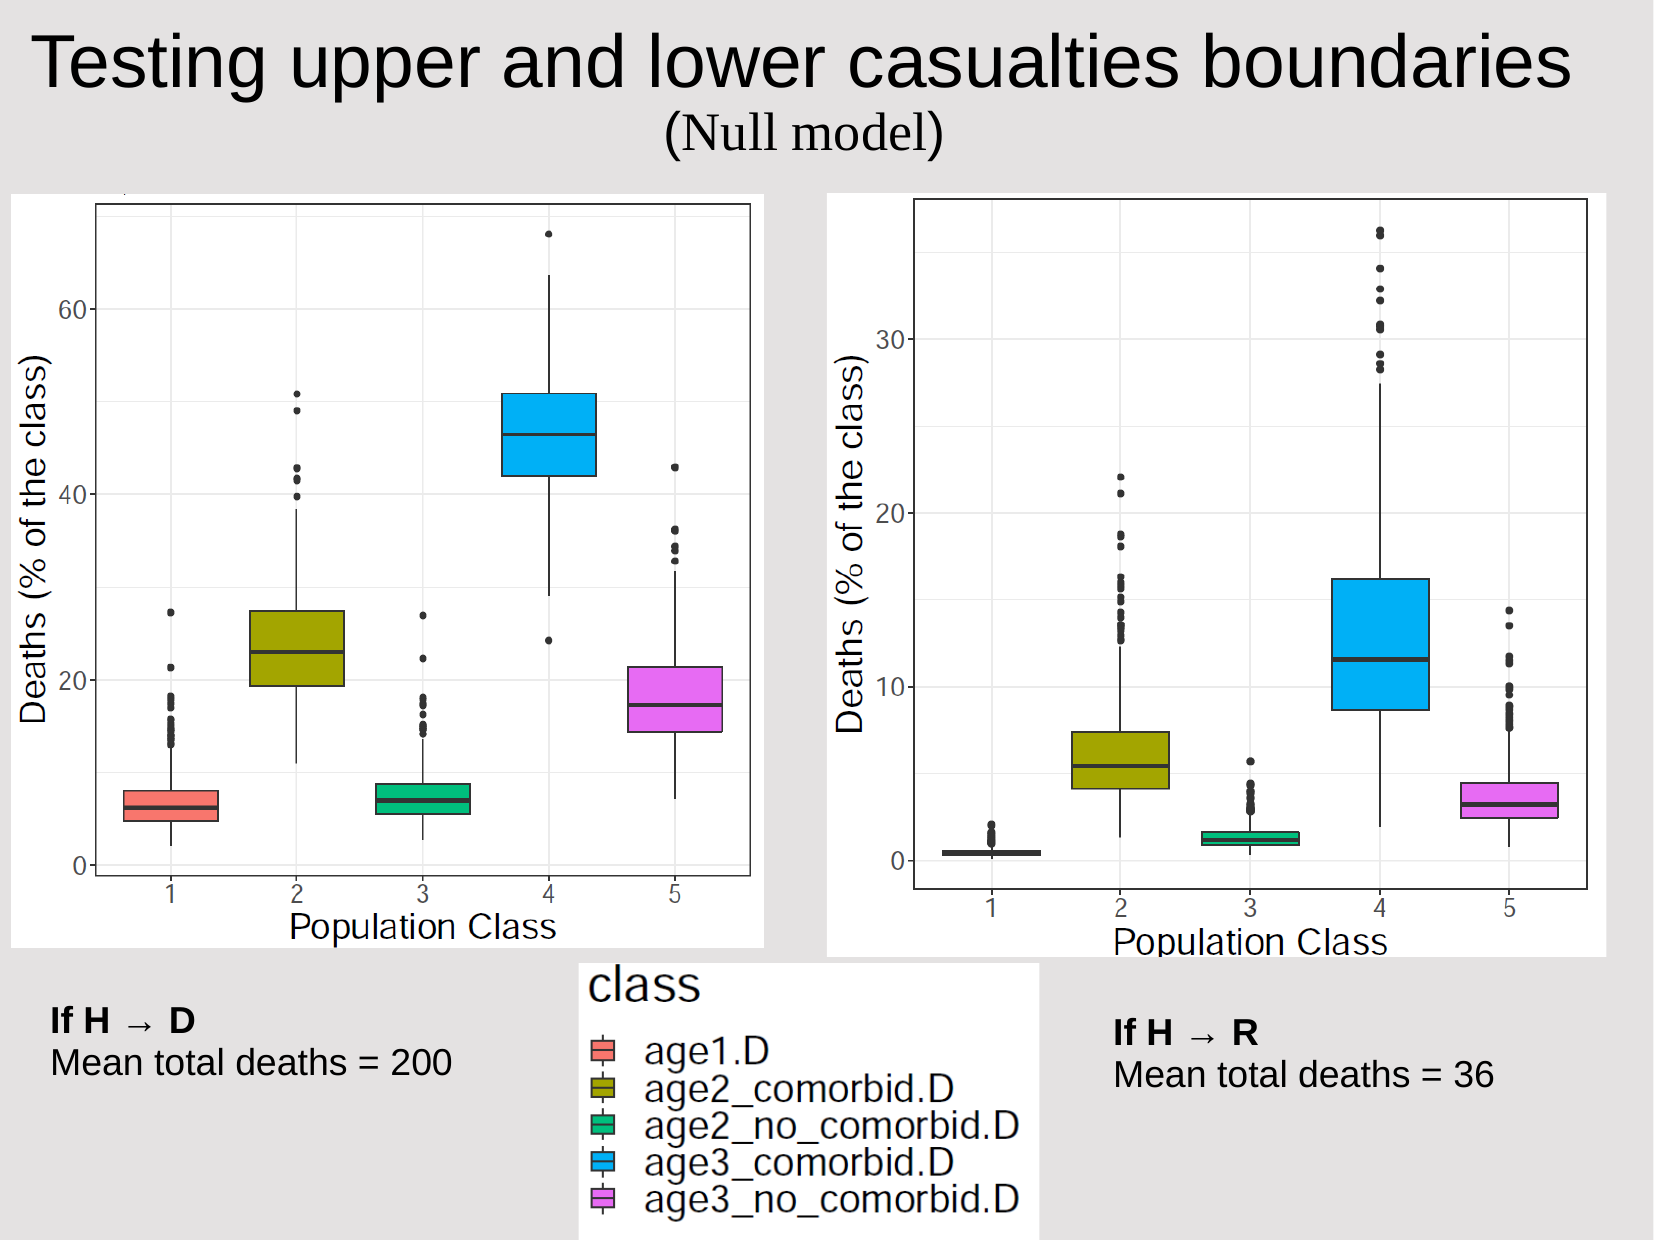

Testing upper and lower casualties boundaries
(Null model)
If H → D
Mean total deaths = 200
If H → R
Mean total deaths = 36